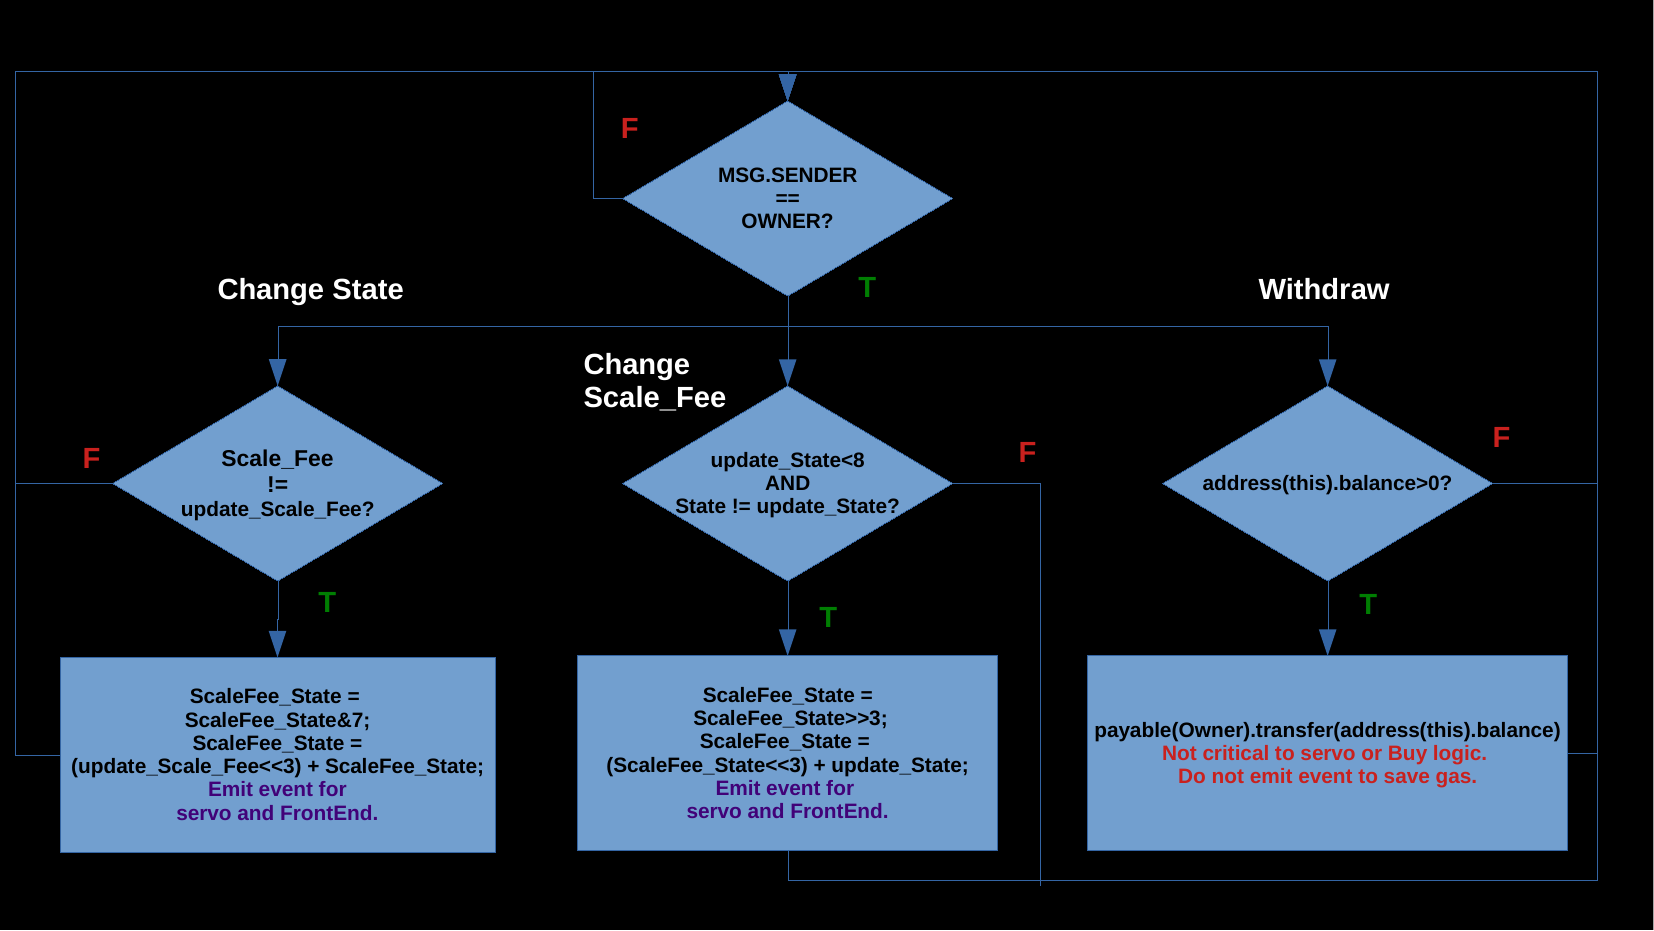

MSG.SENDER
==
OWNER?
F
T
Change State
Withdraw
Change Scale_Fee
Scale_Fee
!=
update_Scale_Fee?
update_State<8
AND
State != update_State?
address(this).balance>0?
F
F
F
T
T
T
ScaleFee_State =
 ScaleFee_State>>3;
ScaleFee_State =
(ScaleFee_State<<3) + update_State;
Emit event for
servo and FrontEnd.
payable(Owner).transfer(address(this).balance)
Not critical to servo or Buy logic.
Do not emit event to save gas.
ScaleFee_State =
ScaleFee_State&7;
 ScaleFee_State =
(update_Scale_Fee<<3) + ScaleFee_State;
 Emit event for
servo and FrontEnd.